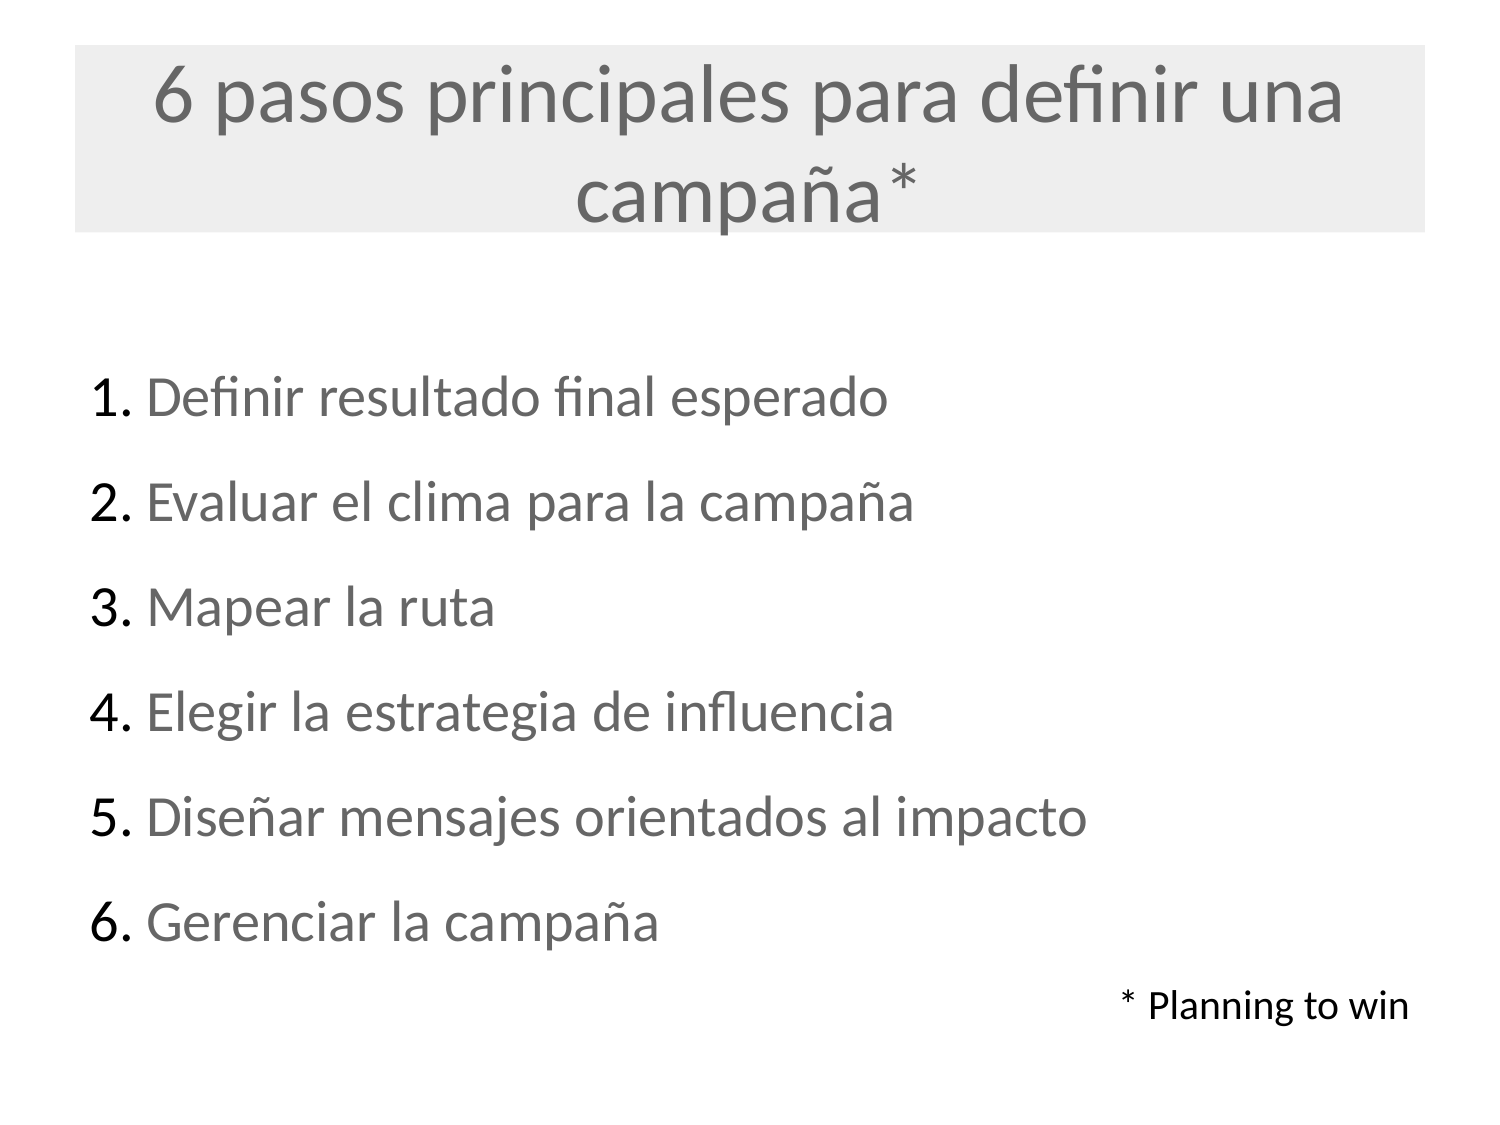

6 pasos principales para definir una campaña*
Definir resultado final esperado
Evaluar el clima para la campaña
Mapear la ruta
Elegir la estrategia de influencia
Diseñar mensajes orientados al impacto
Gerenciar la campaña
* Planning to win